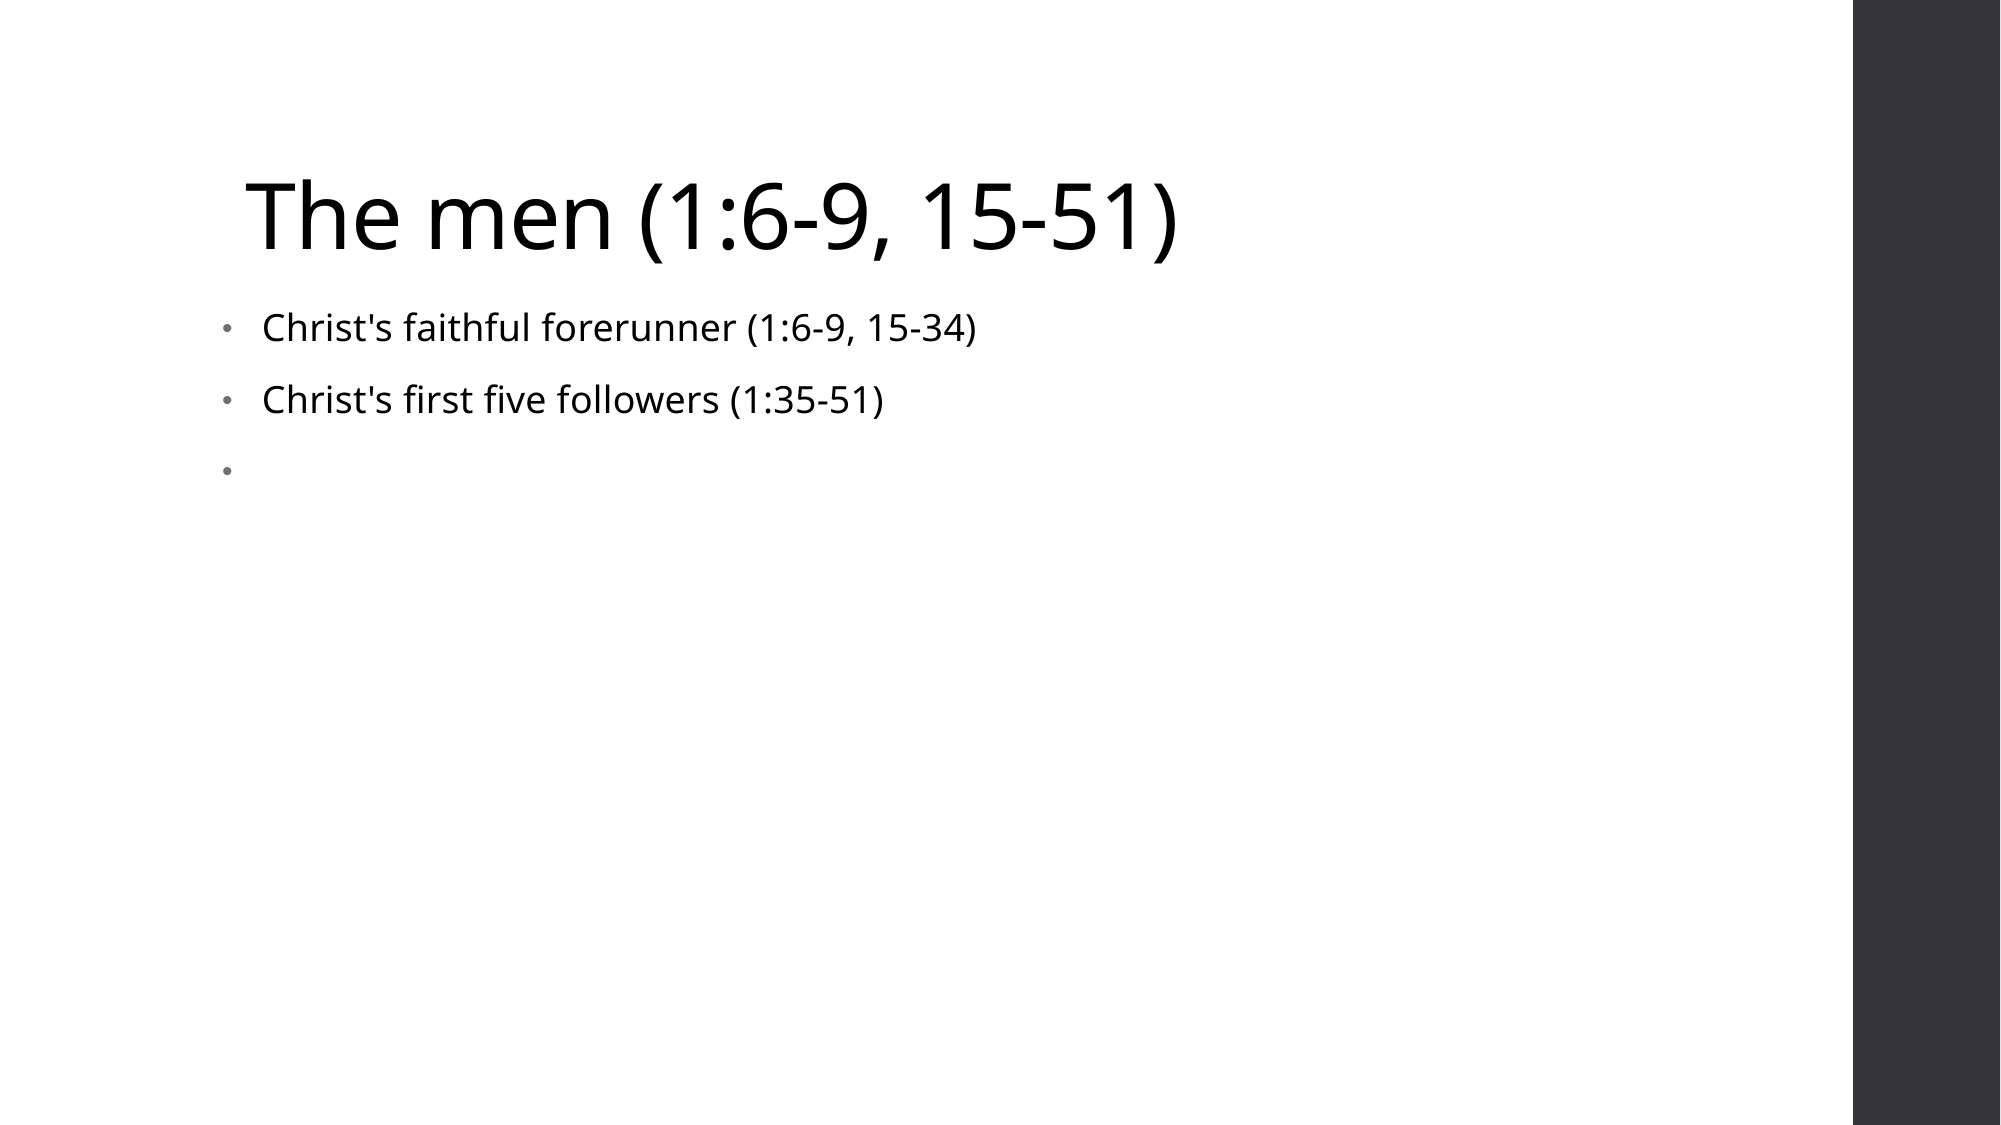

# The men (1:6-9, 15-51)
 Christ's faithful forerunner (1:6-9, 15-34)
 Christ's first five followers (1:35-51)